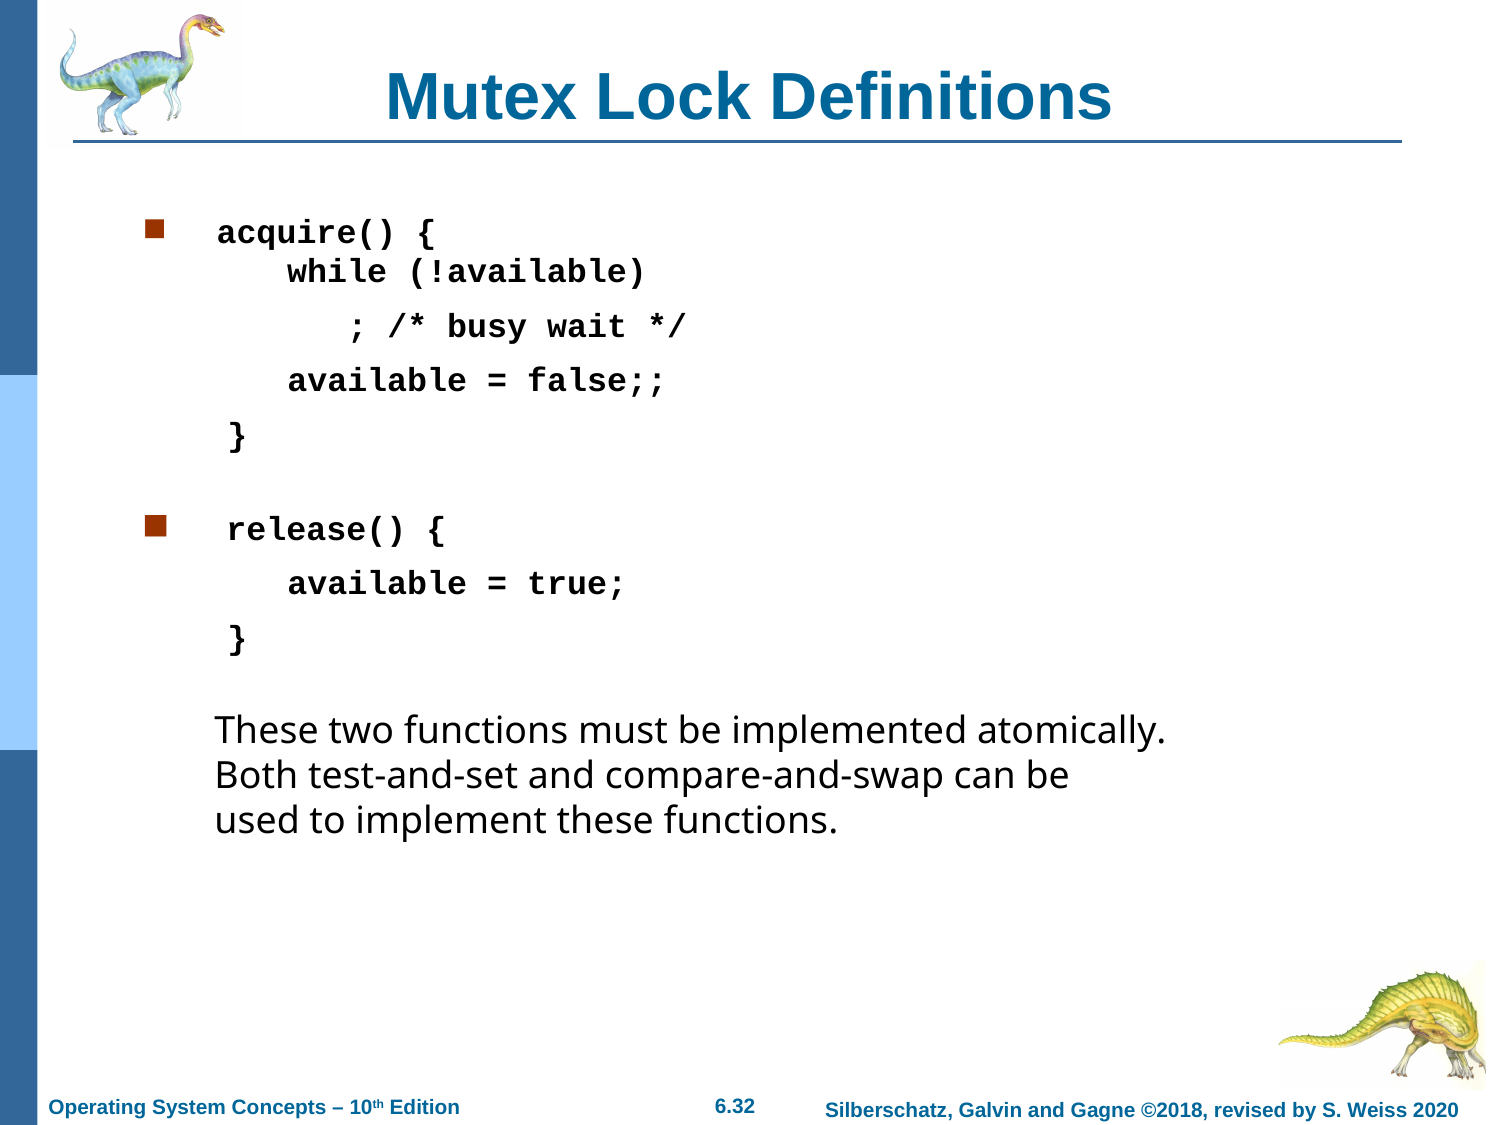

# Mutex Lock Definitions
 acquire() {
 while (!available)
 ; /* busy wait */
 available = false;;
 }
 release() {
 available = true;
 }
These two functions must be implemented atomically.
Both test-and-set and compare-and-swap can be
used to implement these functions.